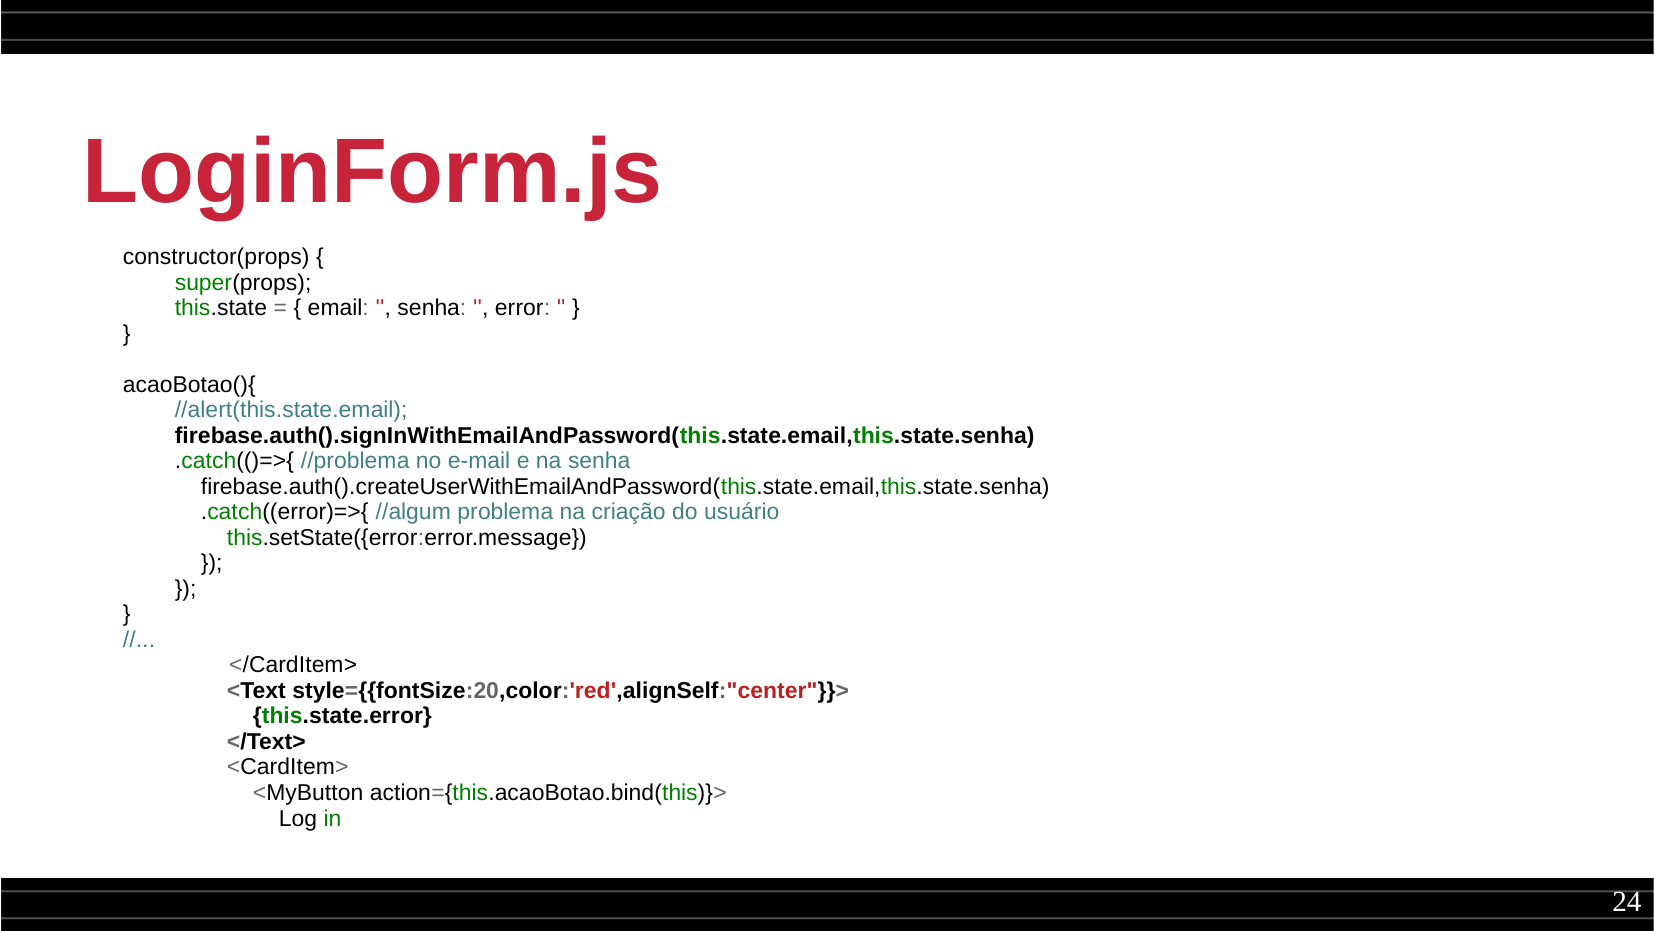

# LoginForm.js
constructor(props) {
 super(props);
 this.state = { email: '', senha: '', error: '' }
}
acaoBotao(){
 //alert(this.state.email);
 firebase.auth().signInWithEmailAndPassword(this.state.email,this.state.senha)
 .catch(()=>{ //problema no e-mail e na senha
 firebase.auth().createUserWithEmailAndPassword(this.state.email,this.state.senha)
 .catch((error)=>{ //algum problema na criação do usuário
 this.setState({error:error.message})
 });
 });
}
//...
	 </CardItem>
 <Text style={{fontSize:20,color:'red',alignSelf:"center"}}>
 {this.state.error}
 </Text>
 <CardItem>
 <MyButton action={this.acaoBotao.bind(this)}>
 Log in